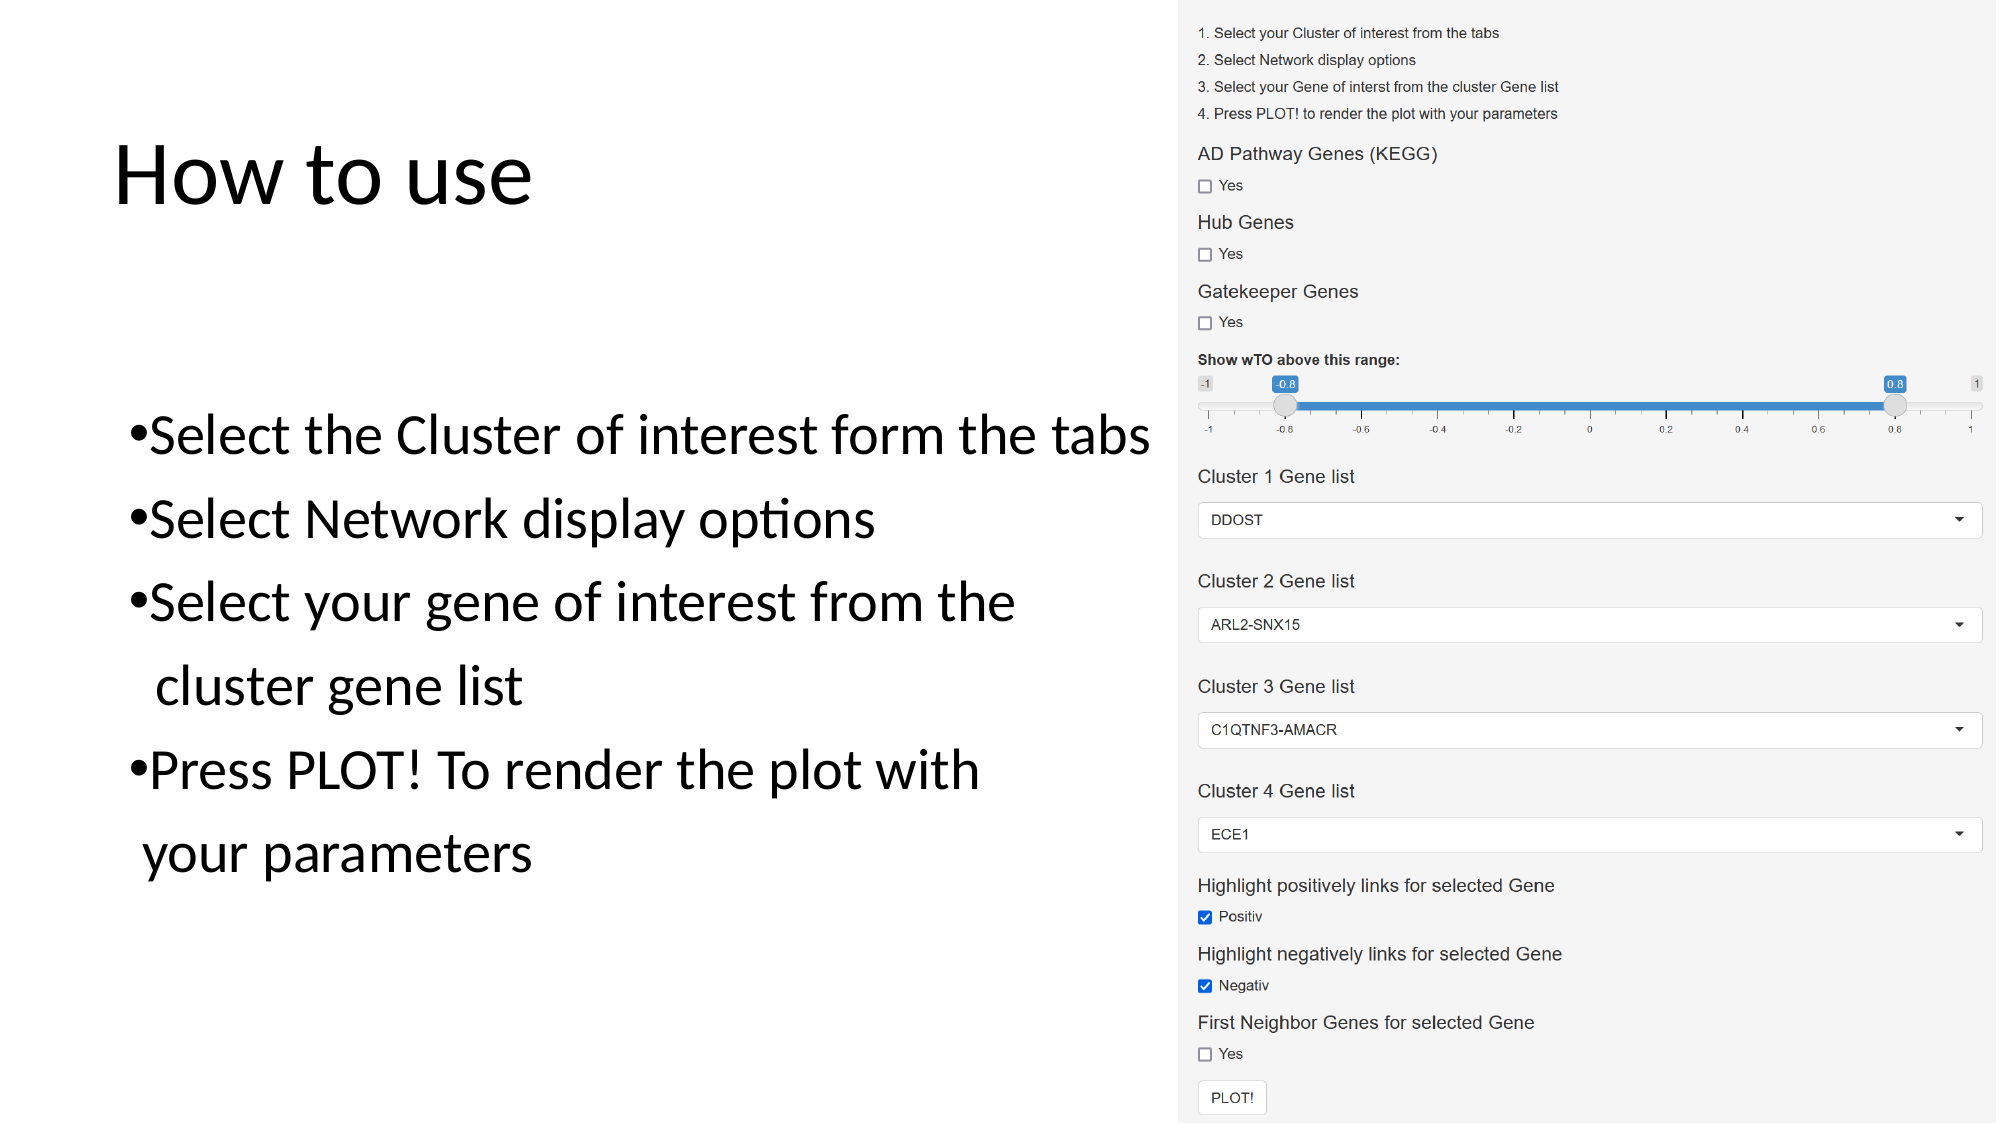

# How to use
Select the Cluster of interest form the tabs
Select Network display options
Select your gene of interest from the
 cluster gene list
Press PLOT! To render the plot with
 your parameters